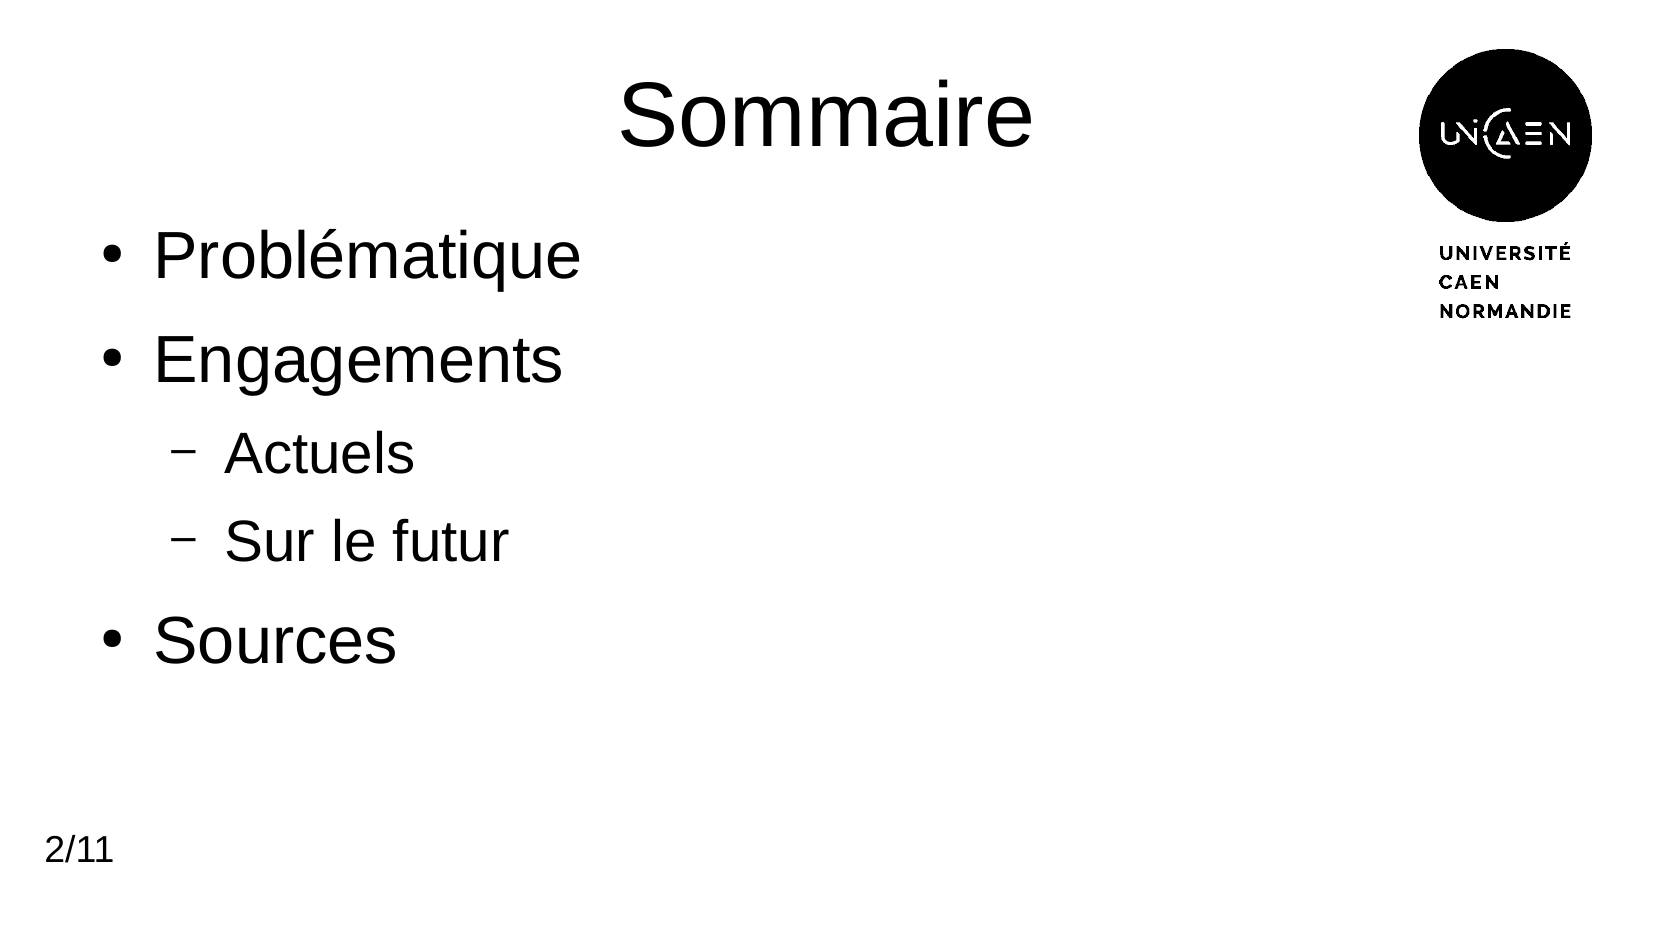

# Sommaire
Problématique
Engagements
Actuels
Sur le futur
Sources